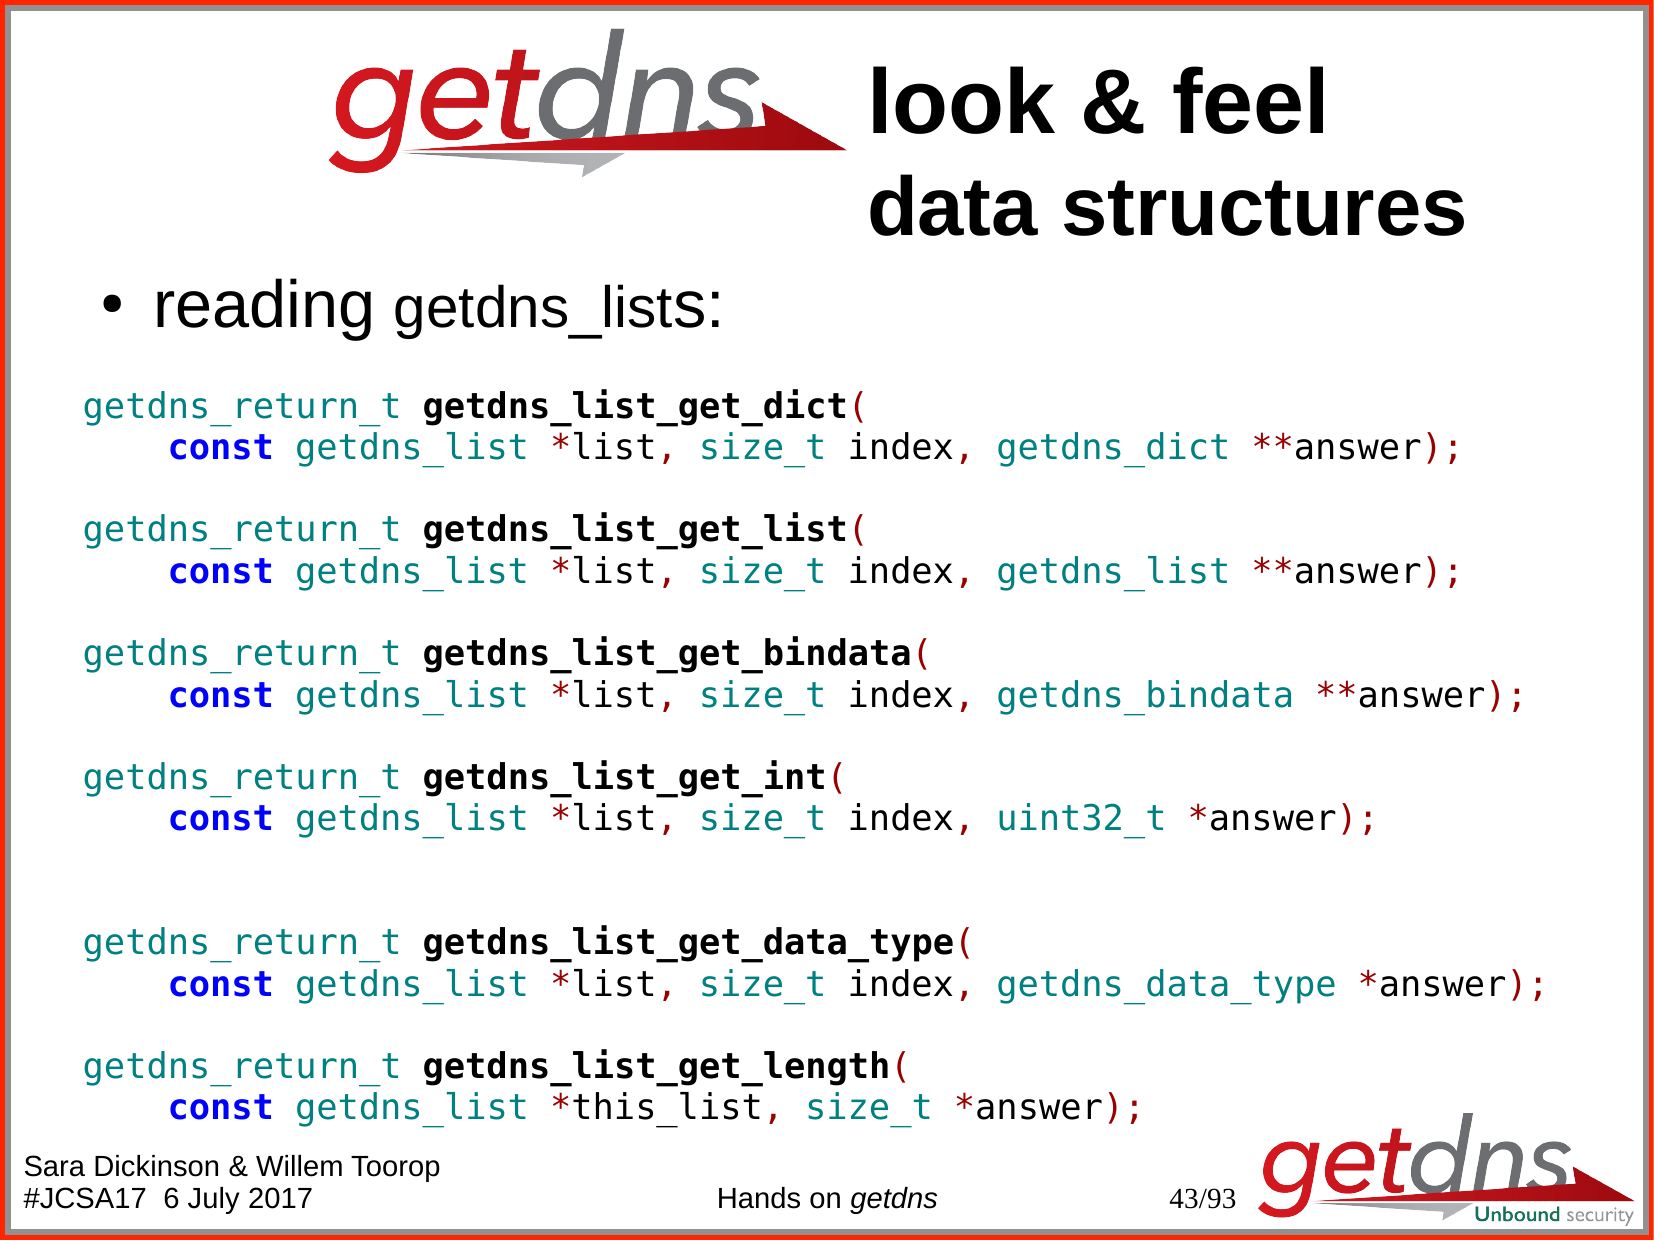

look & feel
							 data structures
# reading getdns_lists:
getdns_return_t getdns_list_get_dict(
 const getdns_list *list, size_t index, getdns_dict **answer);
getdns_return_t getdns_list_get_list(
 const getdns_list *list, size_t index, getdns_list **answer);
getdns_return_t getdns_list_get_bindata(
 const getdns_list *list, size_t index, getdns_bindata **answer);
getdns_return_t getdns_list_get_int(
 const getdns_list *list, size_t index, uint32_t *answer);
getdns_return_t getdns_list_get_data_type(
 const getdns_list *list, size_t index, getdns_data_type *answer);
getdns_return_t getdns_list_get_length(
 const getdns_list *this_list, size_t *answer);
43